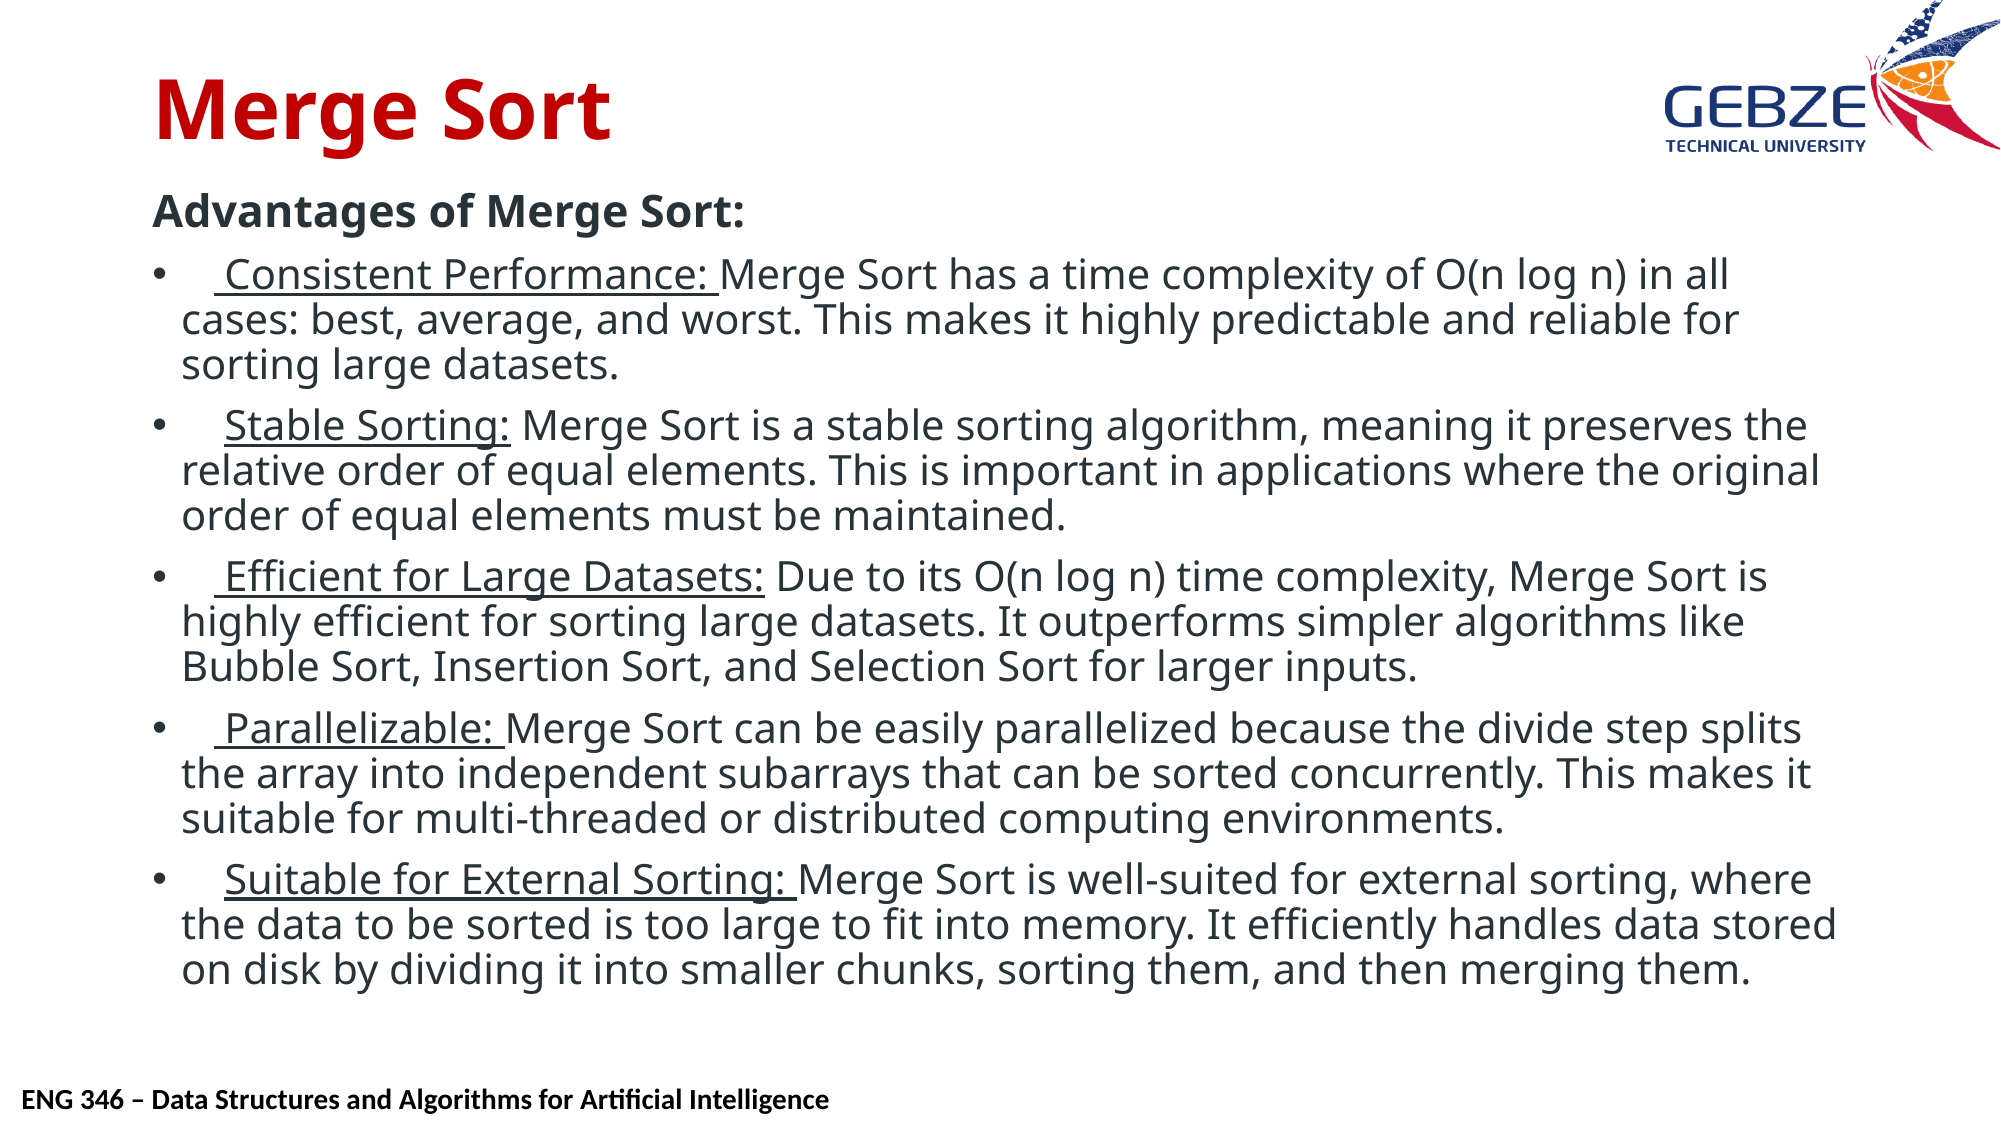

# Merge Sort
Advantages of Merge Sort:
 Consistent Performance: Merge Sort has a time complexity of O(n log n) in all cases: best, average, and worst. This makes it highly predictable and reliable for sorting large datasets.
 Stable Sorting: Merge Sort is a stable sorting algorithm, meaning it preserves the relative order of equal elements. This is important in applications where the original order of equal elements must be maintained.
 Efficient for Large Datasets: Due to its O(n log n) time complexity, Merge Sort is highly efficient for sorting large datasets. It outperforms simpler algorithms like Bubble Sort, Insertion Sort, and Selection Sort for larger inputs.
 Parallelizable: Merge Sort can be easily parallelized because the divide step splits the array into independent subarrays that can be sorted concurrently. This makes it suitable for multi-threaded or distributed computing environments.
 Suitable for External Sorting: Merge Sort is well-suited for external sorting, where the data to be sorted is too large to fit into memory. It efficiently handles data stored on disk by dividing it into smaller chunks, sorting them, and then merging them.